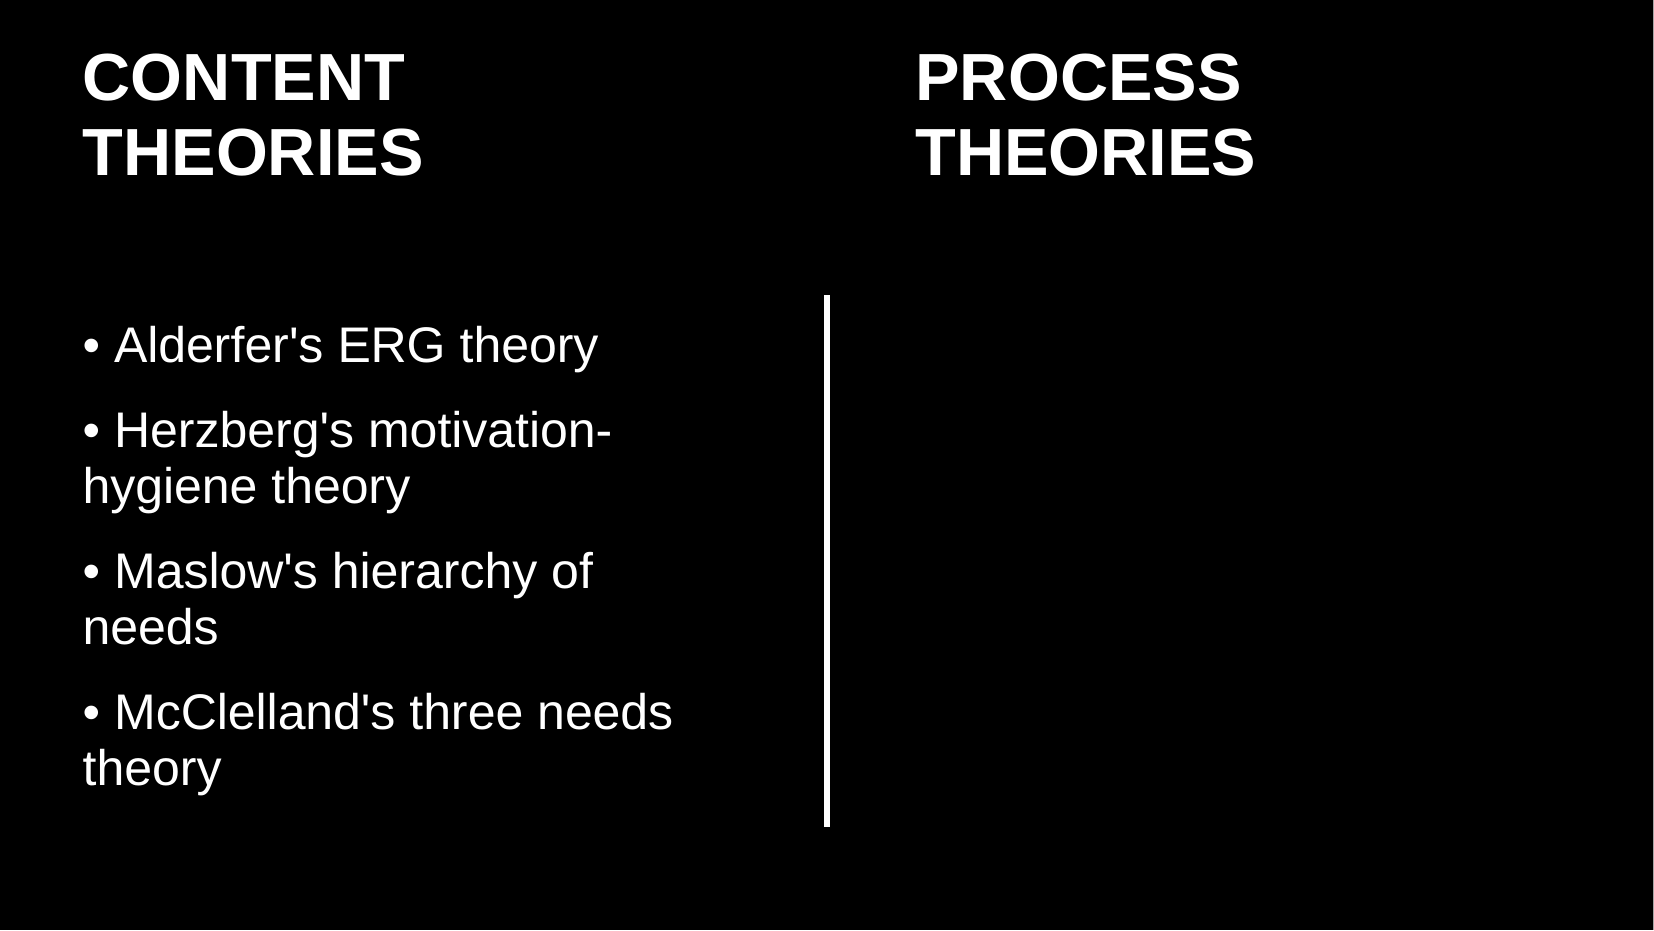

# CONTENT THEORIES
PROCESS THEORIES
• Alderfer's ERG theory
• Herzberg's motivation-hygiene theory
• Maslow's hierarchy of needs
• McClelland's three needs theory